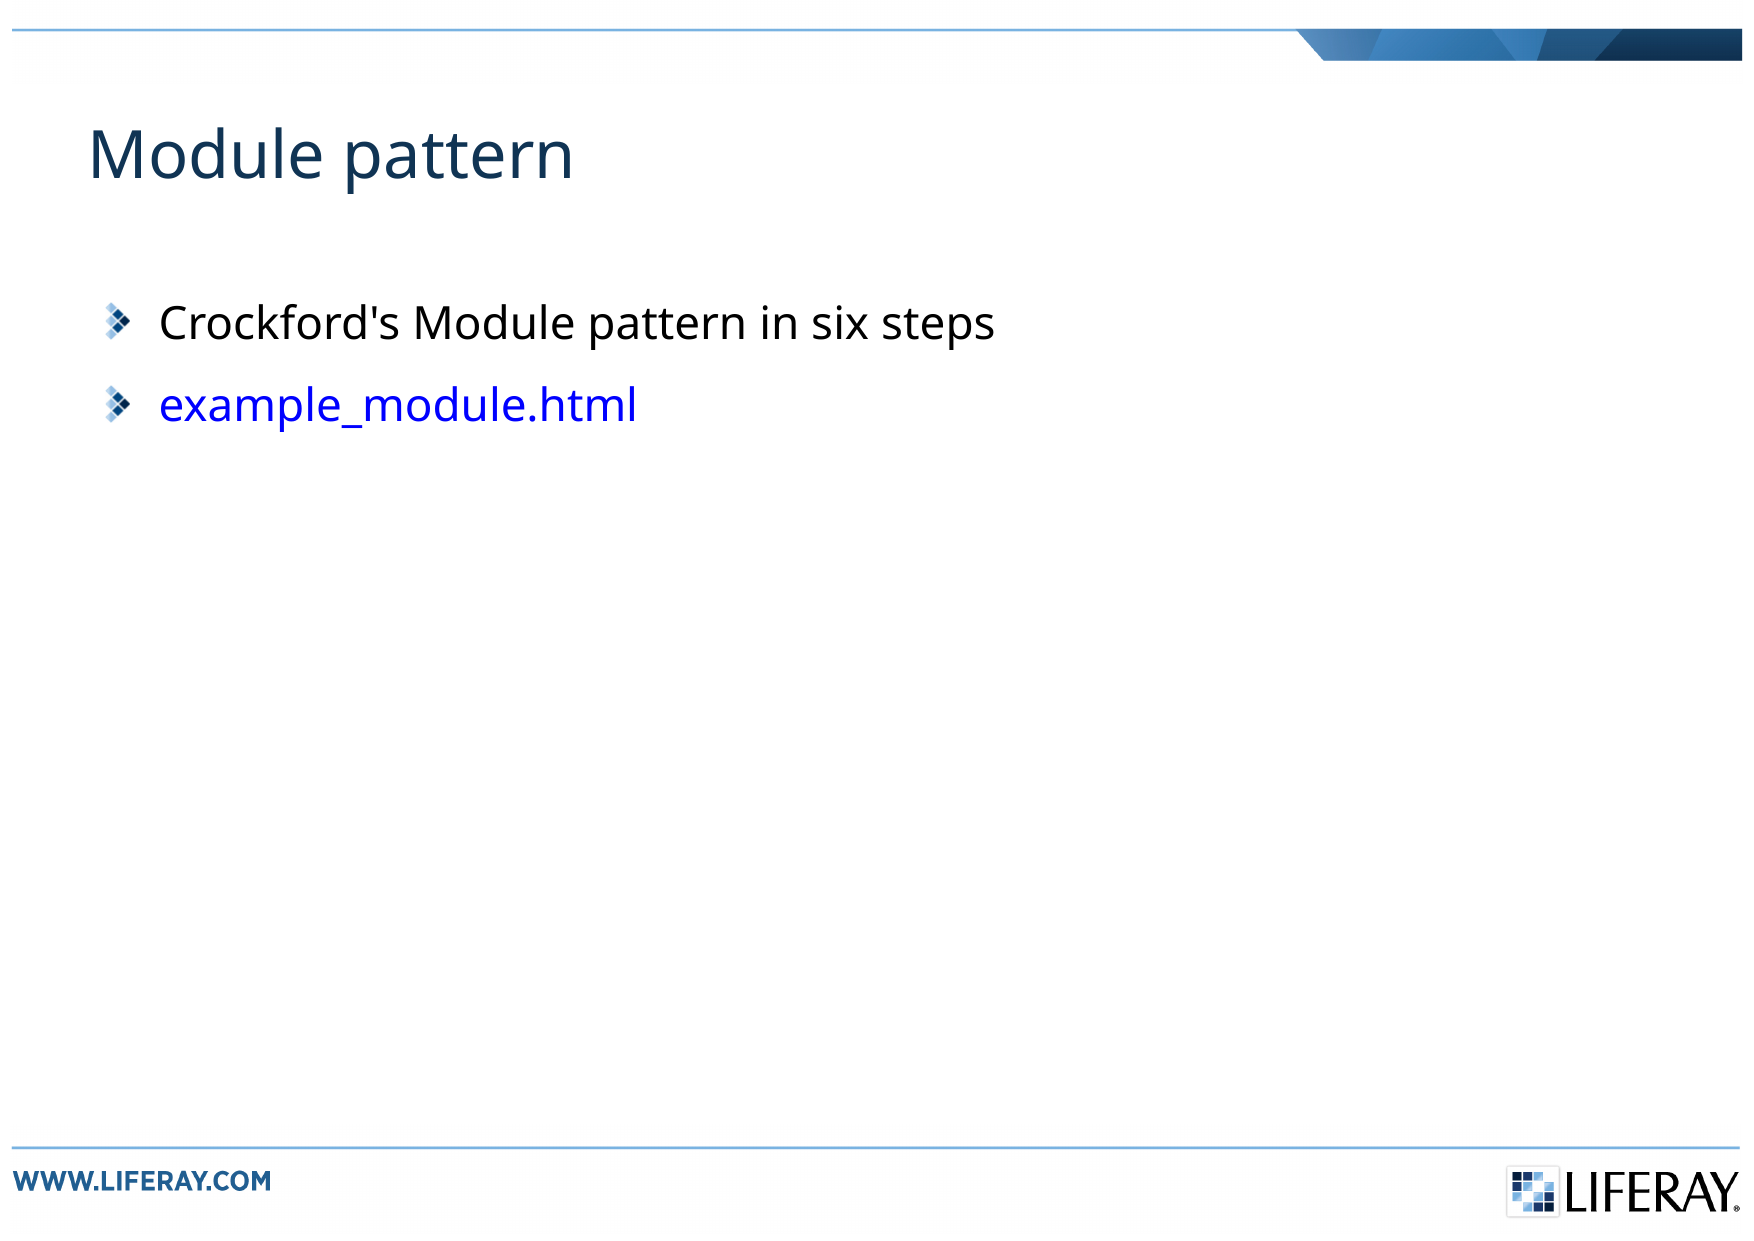

# Module pattern
Crockford's Module pattern in six steps
example_module.html